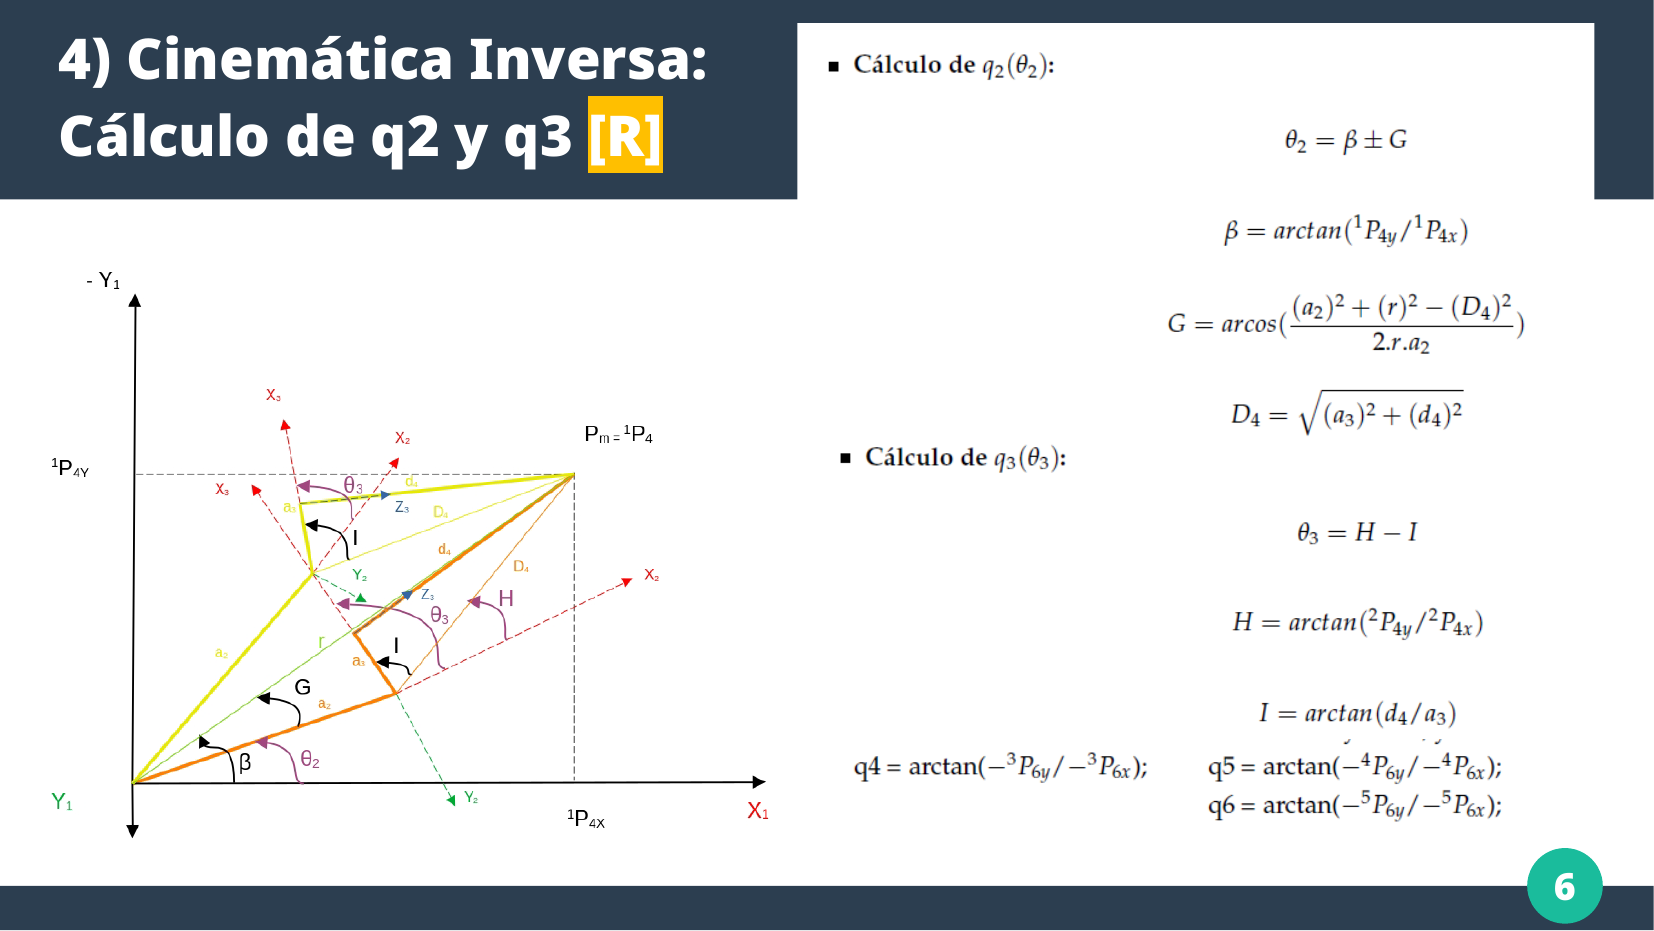

# 4) Cinemática Inversa: Cálculo de q2 y q3 [R]